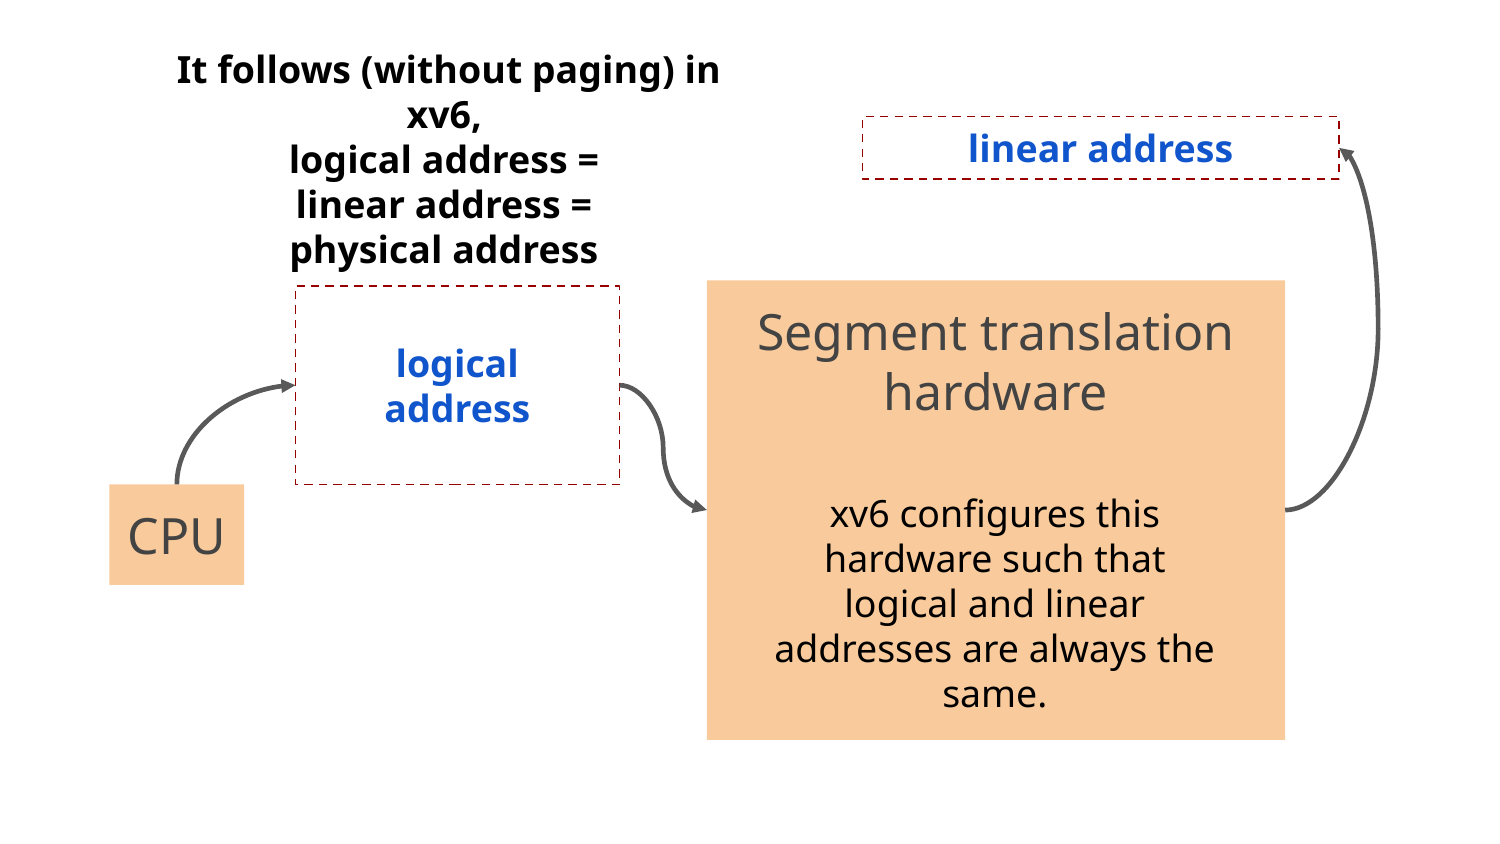

It follows (without paging) in xv6,
logical address =
linear address =
physical address
linear address
Segment translation hardware
logical address
CPU
xv6 configures this hardware such that logical and linear addresses are always the same.